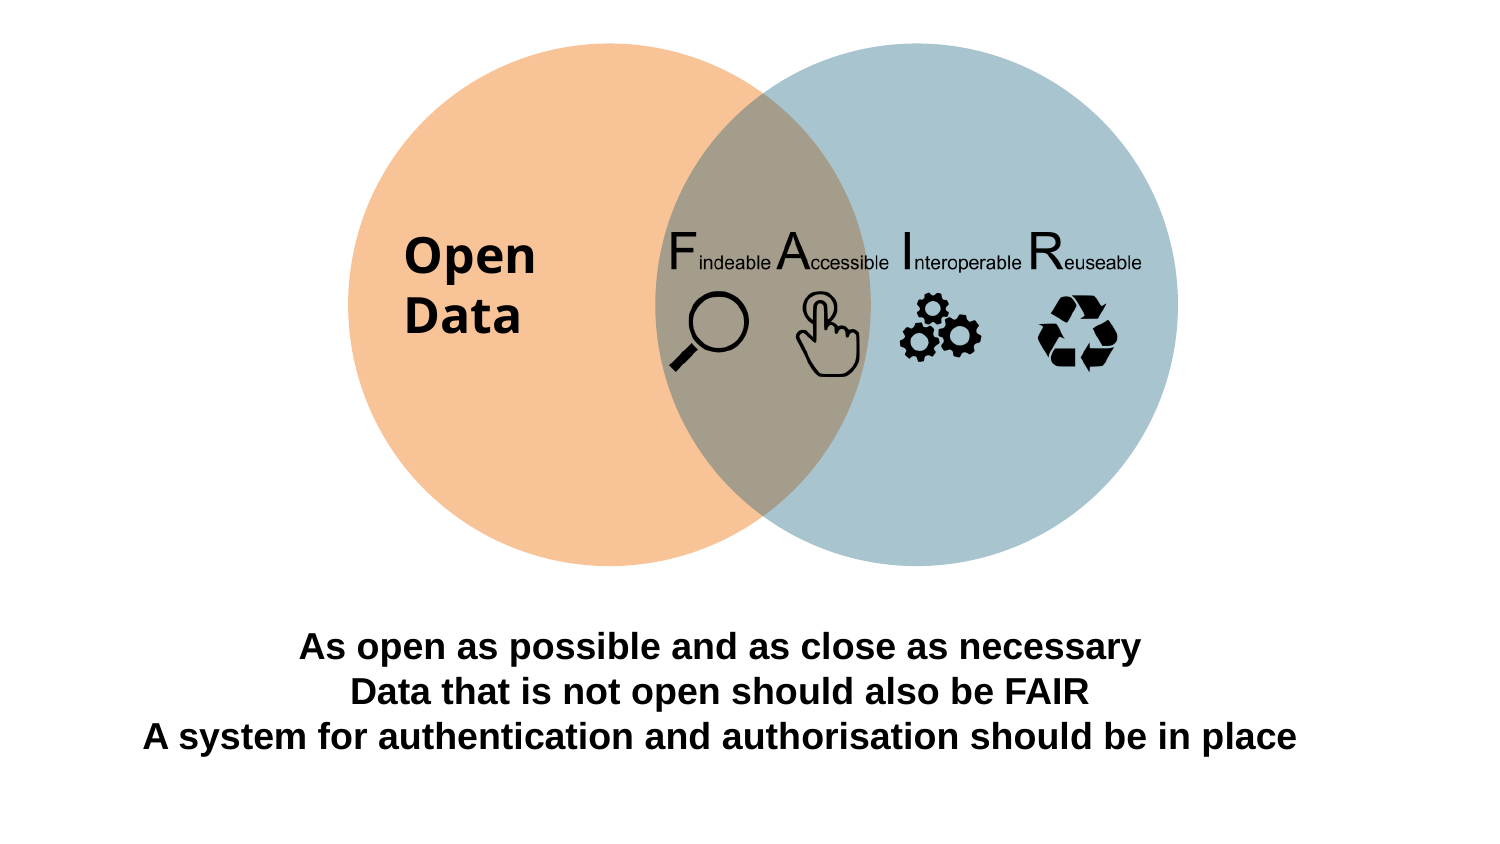

Open Data
As open as possible and as close as necessary
Data that is not open should also be FAIR
A system for authentication and authorisation should be in place